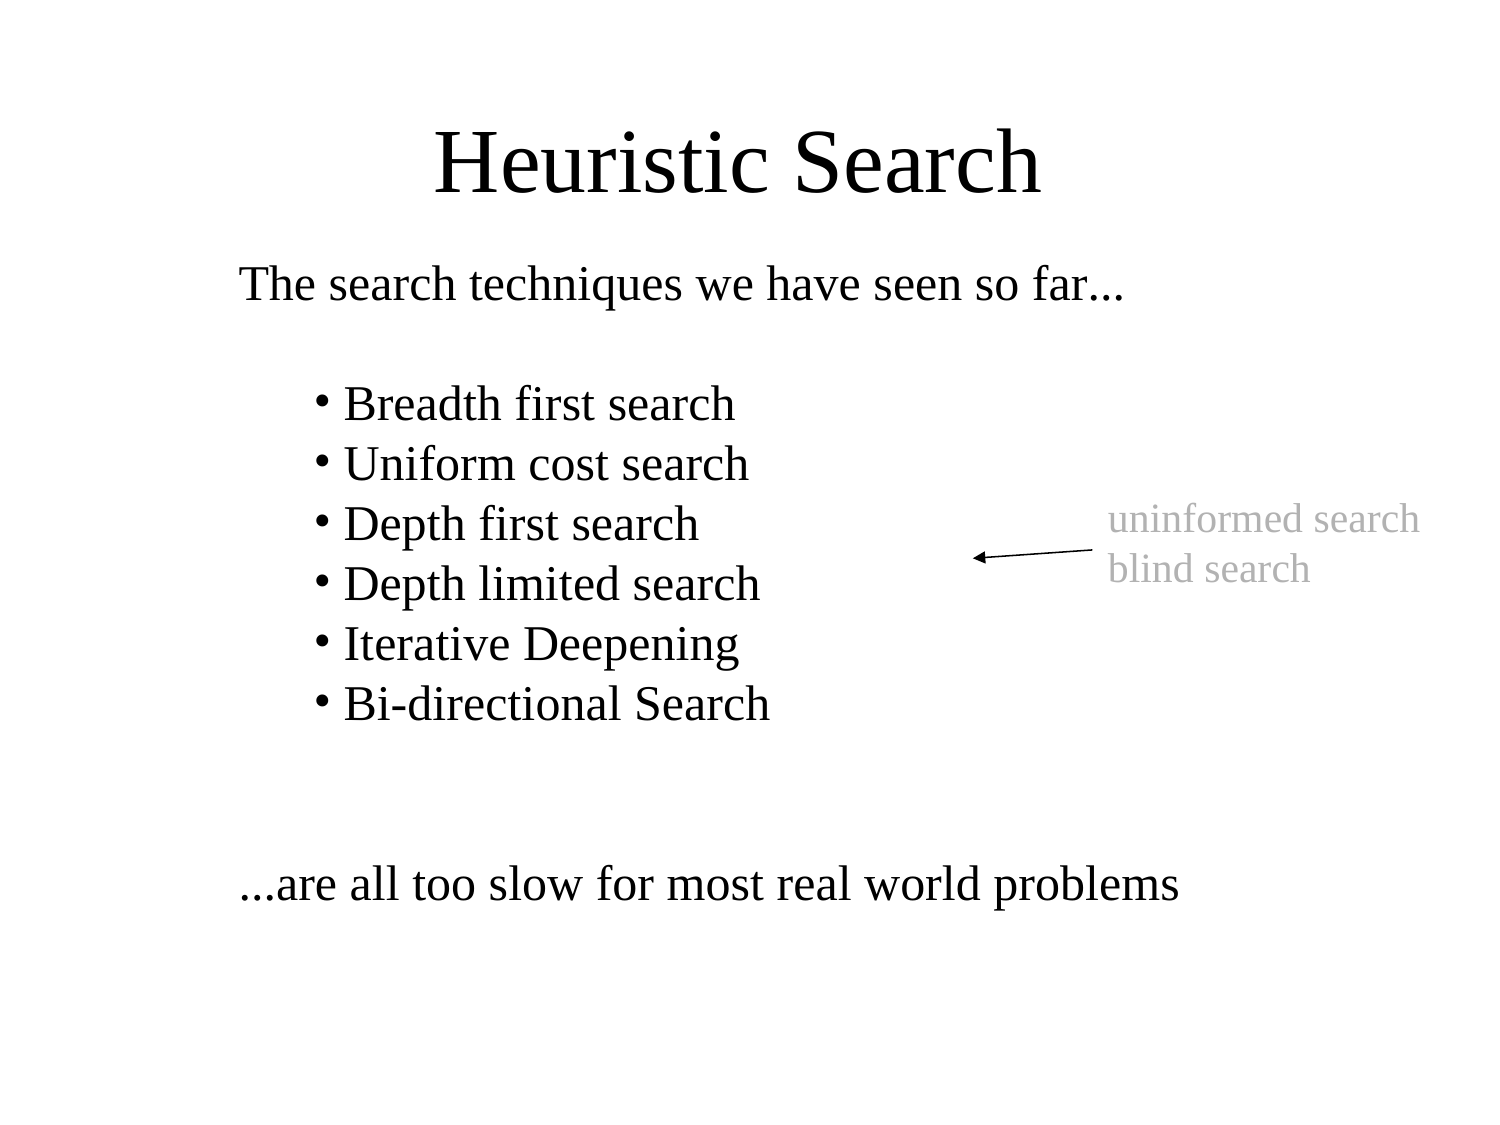

# Heuristic Search
The search techniques we have seen so far...
 Breadth first search
 Uniform cost search
 Depth first search
 Depth limited search
 Iterative Deepening
 Bi-directional Search
...are all too slow for most real world problems
uninformed search
blind search